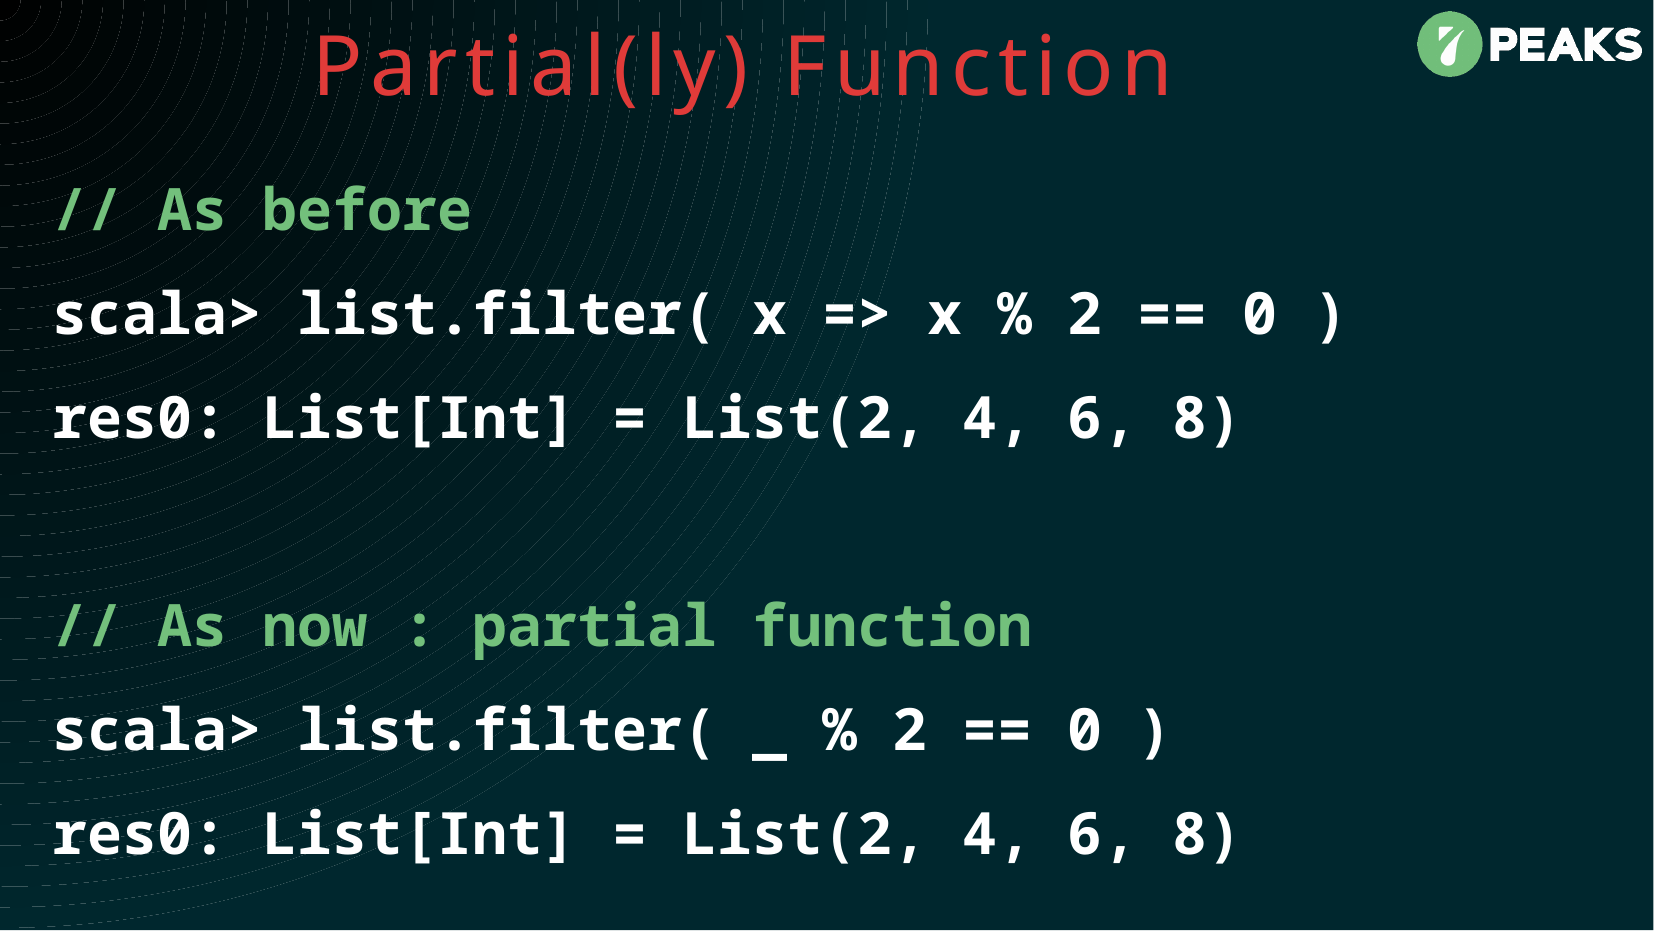

Partial(ly) Function
// As before
scala> list.filter( x => x % 2 == 0 )
res0: List[Int] = List(2, 4, 6, 8)
// As now : partial function
scala> list.filter( _ % 2 == 0 )
res0: List[Int] = List(2, 4, 6, 8)